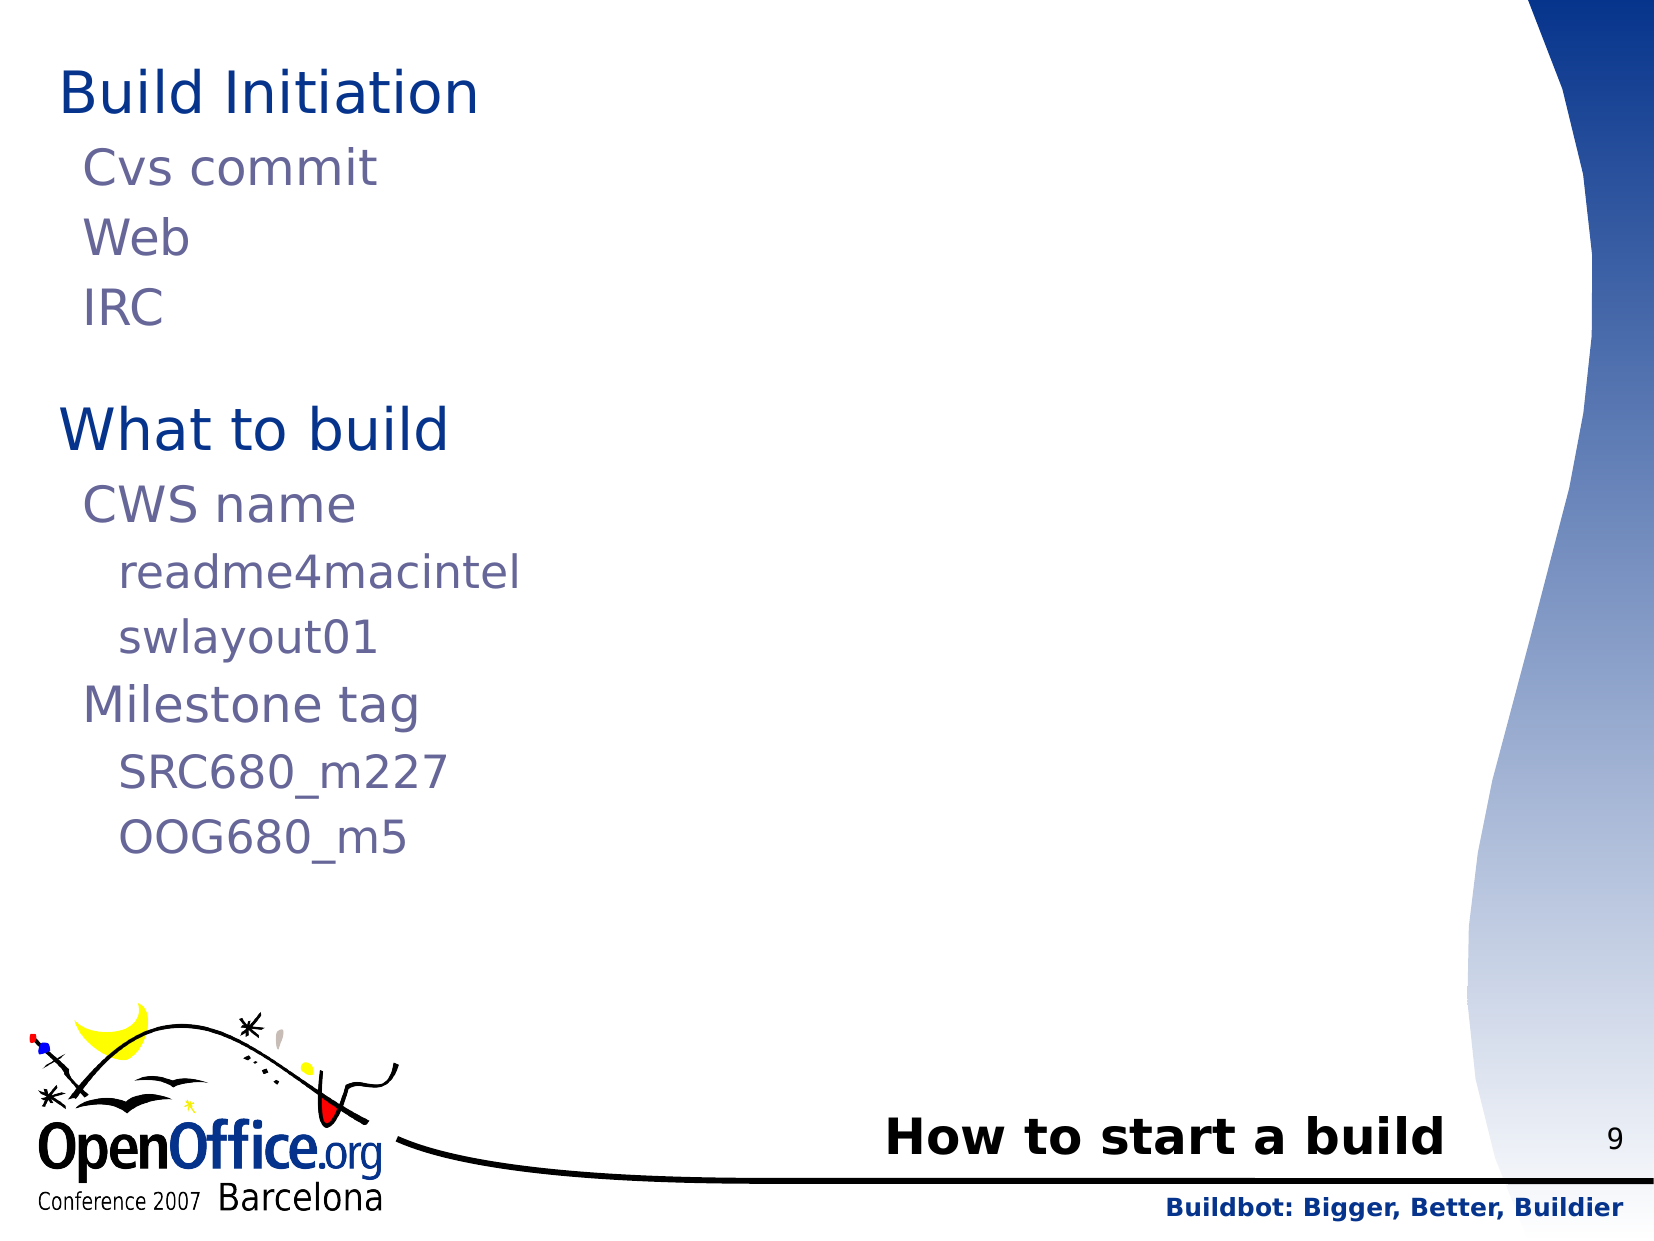

Build Initiation
Cvs commit
Web
IRC
What to build
CWS name
readme4macintel
swlayout01
Milestone tag
SRC680_m227
OOG680_m5
# How to start a build
9
Buildbot: Bigger, Better, Buildier